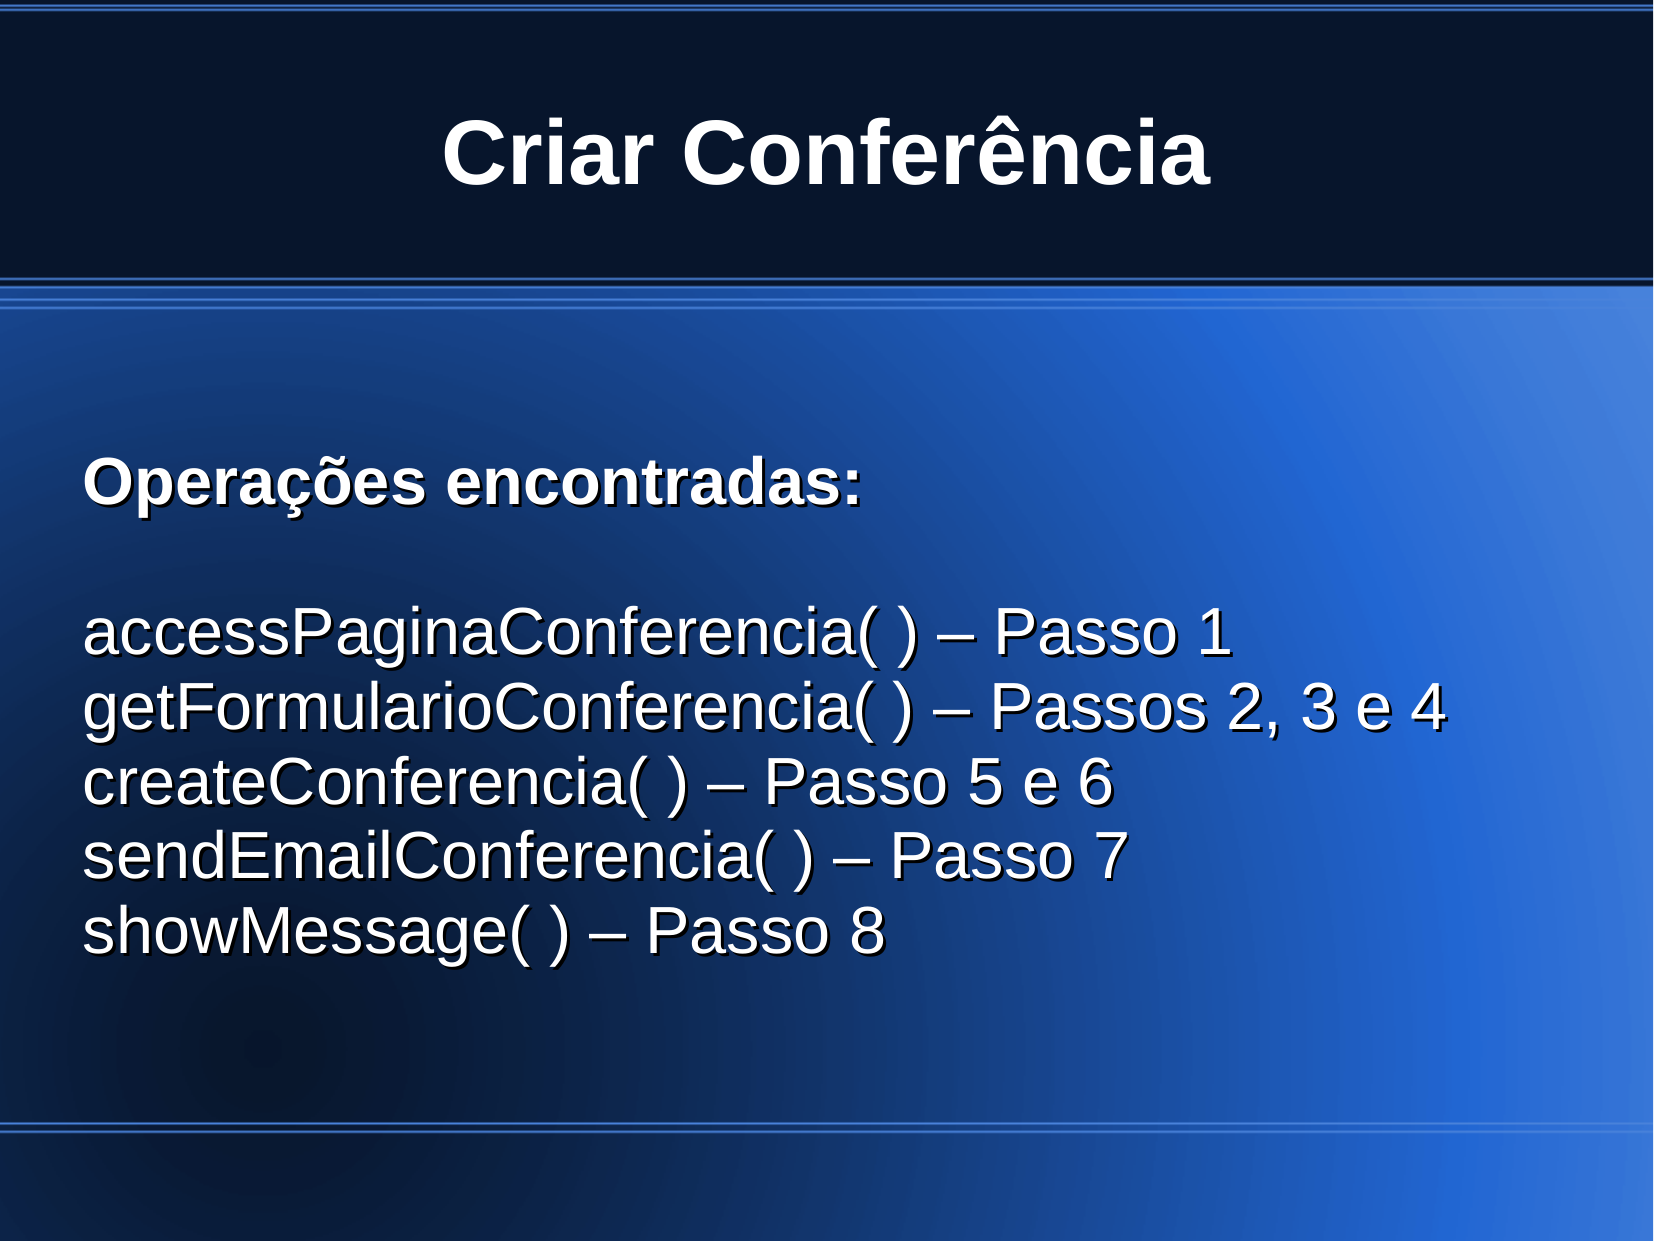

# Criar Conferência
Operações encontradas:
accessPaginaConferencia( ) – Passo 1
getFormularioConferencia( ) – Passos 2, 3 e 4
createConferencia( ) – Passo 5 e 6
sendEmailConferencia( ) – Passo 7
showMessage( ) – Passo 8